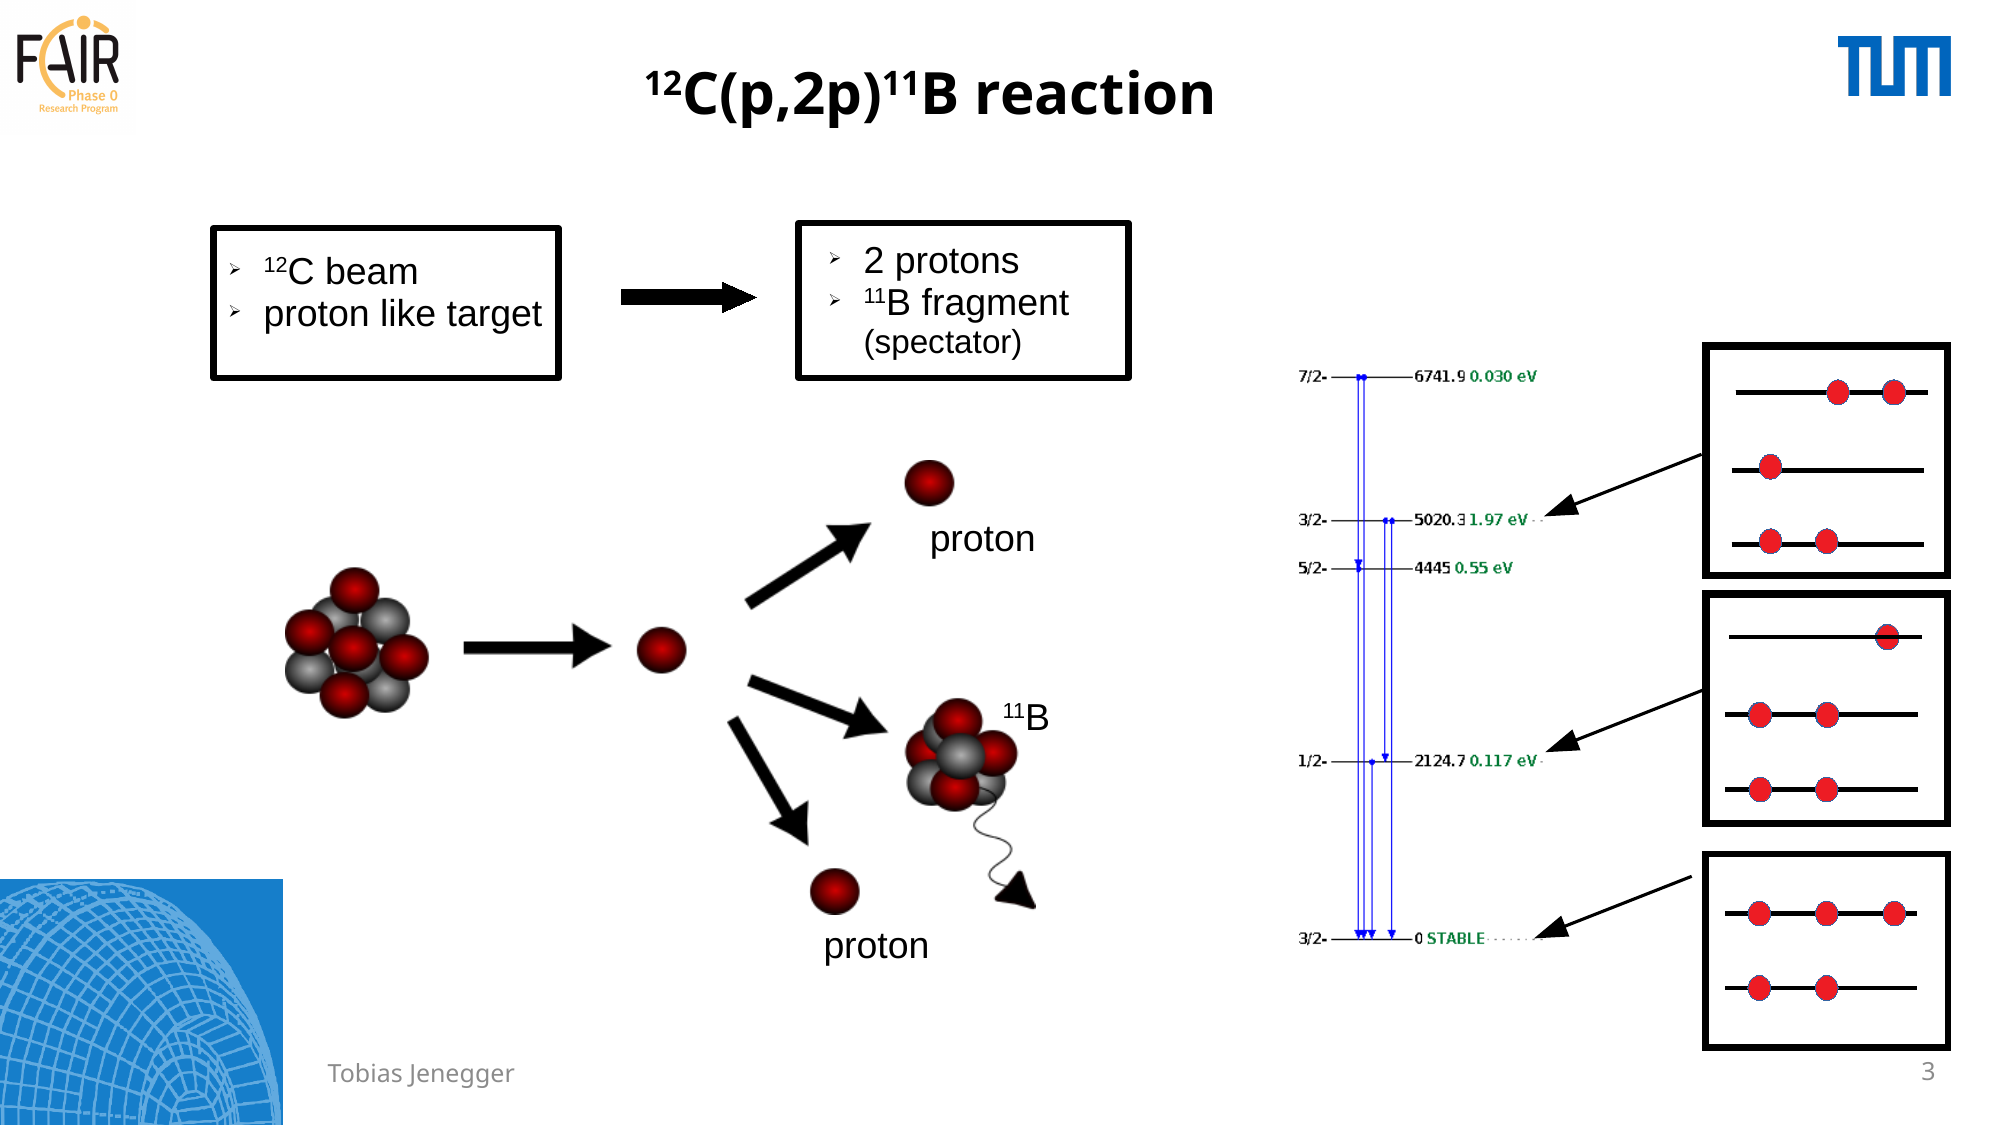

12C(p,2p)11B reaction
2 protons
11B fragment
(spectator)
12C beam
proton like target
proton
11B
proton
Tobias Jenegger